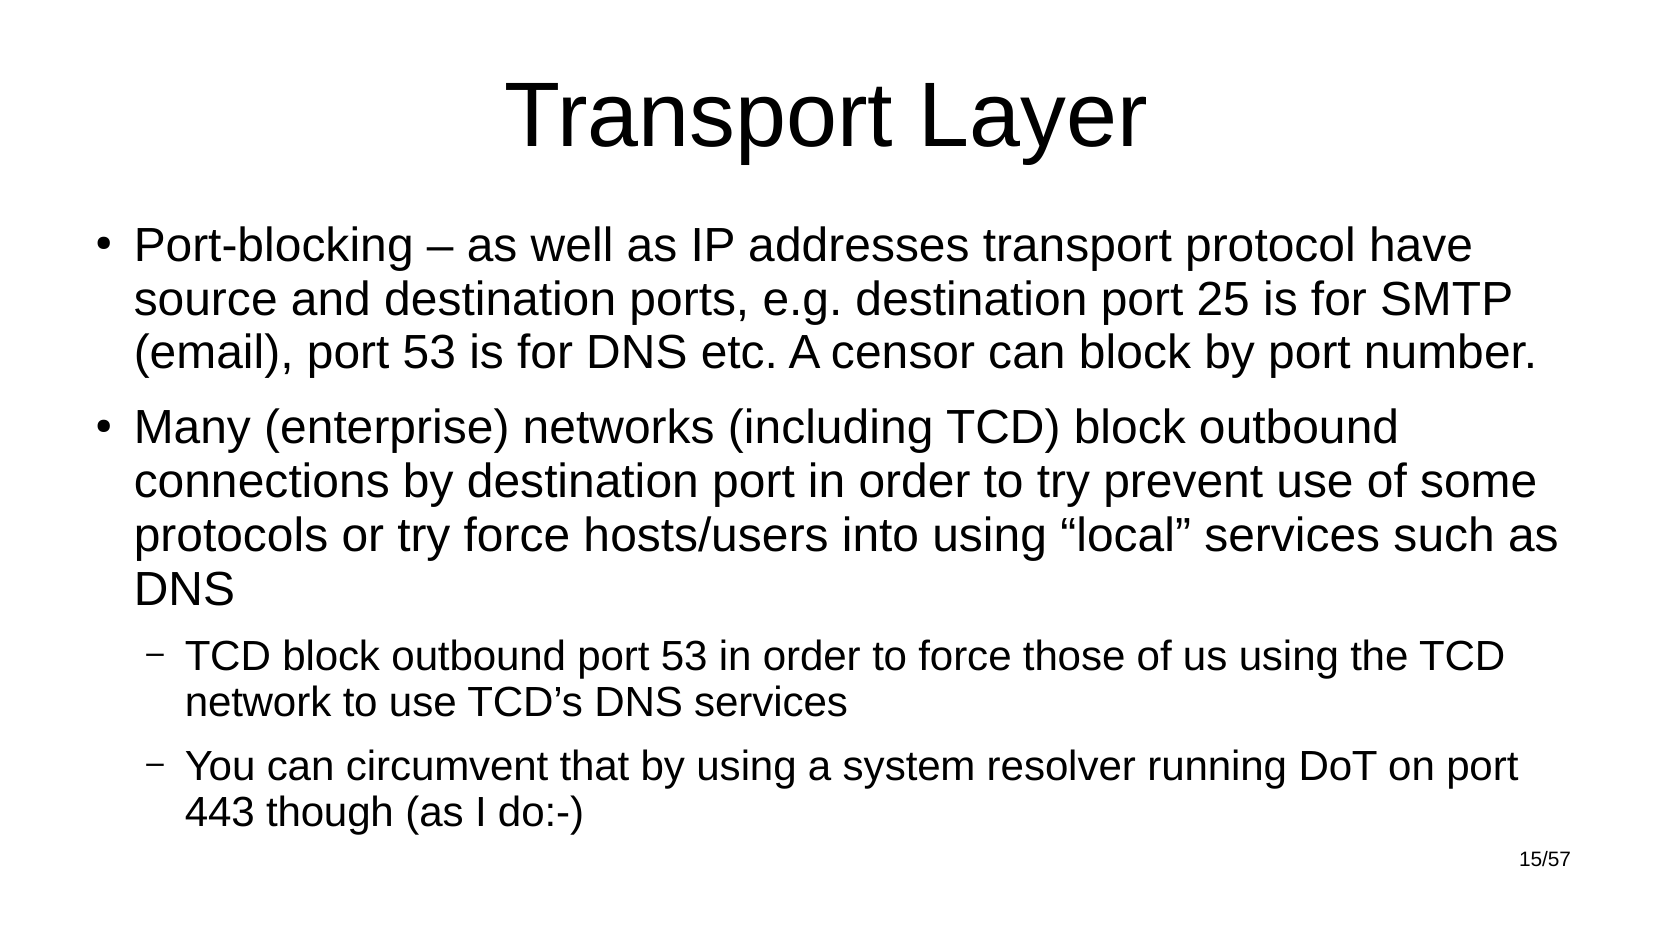

# Transport Layer
Port-blocking – as well as IP addresses transport protocol have source and destination ports, e.g. destination port 25 is for SMTP (email), port 53 is for DNS etc. A censor can block by port number.
Many (enterprise) networks (including TCD) block outbound connections by destination port in order to try prevent use of some protocols or try force hosts/users into using “local” services such as DNS
TCD block outbound port 53 in order to force those of us using the TCD network to use TCD’s DNS services
You can circumvent that by using a system resolver running DoT on port 443 though (as I do:-)
15